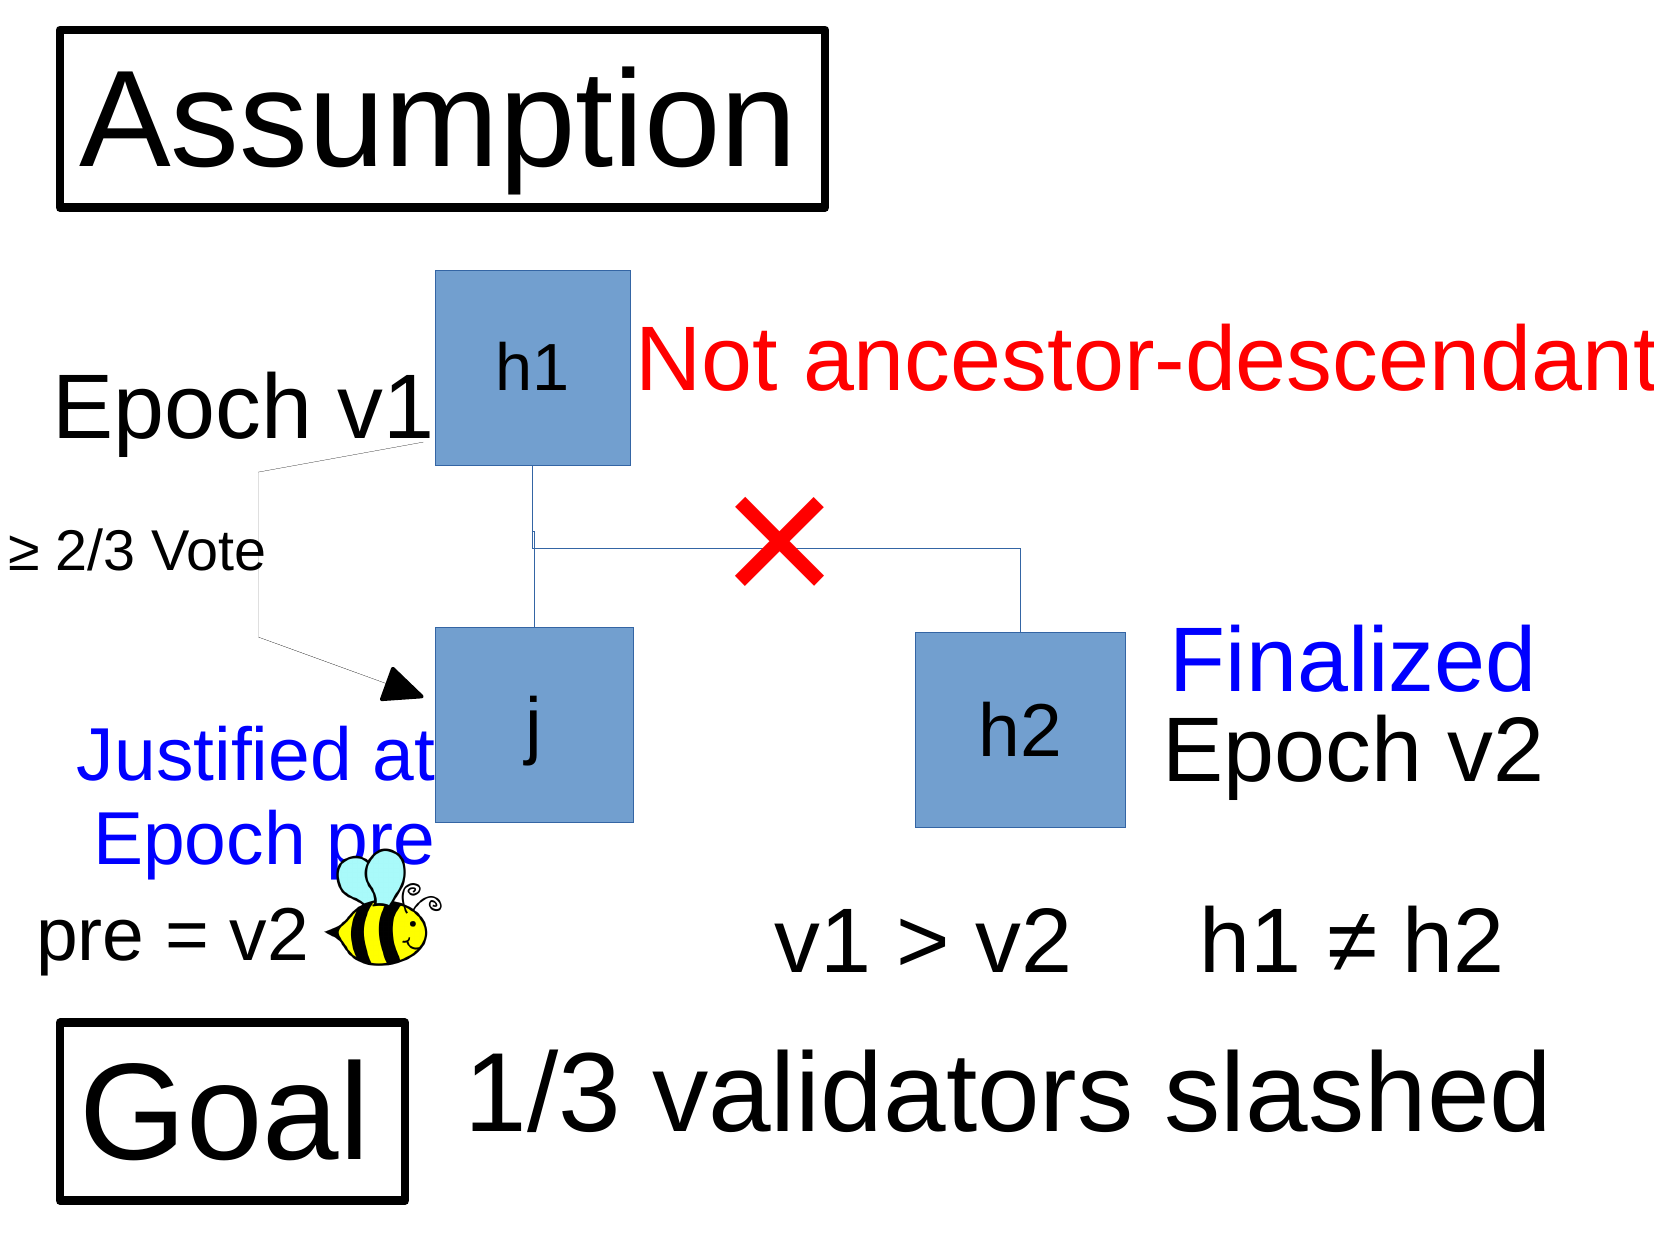

Assumption
h1
Not ancestor-descendant
Epoch v1
×
 ≥ 2/3 Vote
Finalized
j
h2
Epoch v2
Justified at Epoch pre
v1 > v2 h1 ≠ h2
pre = v2
1/3 validators slashed
Goal